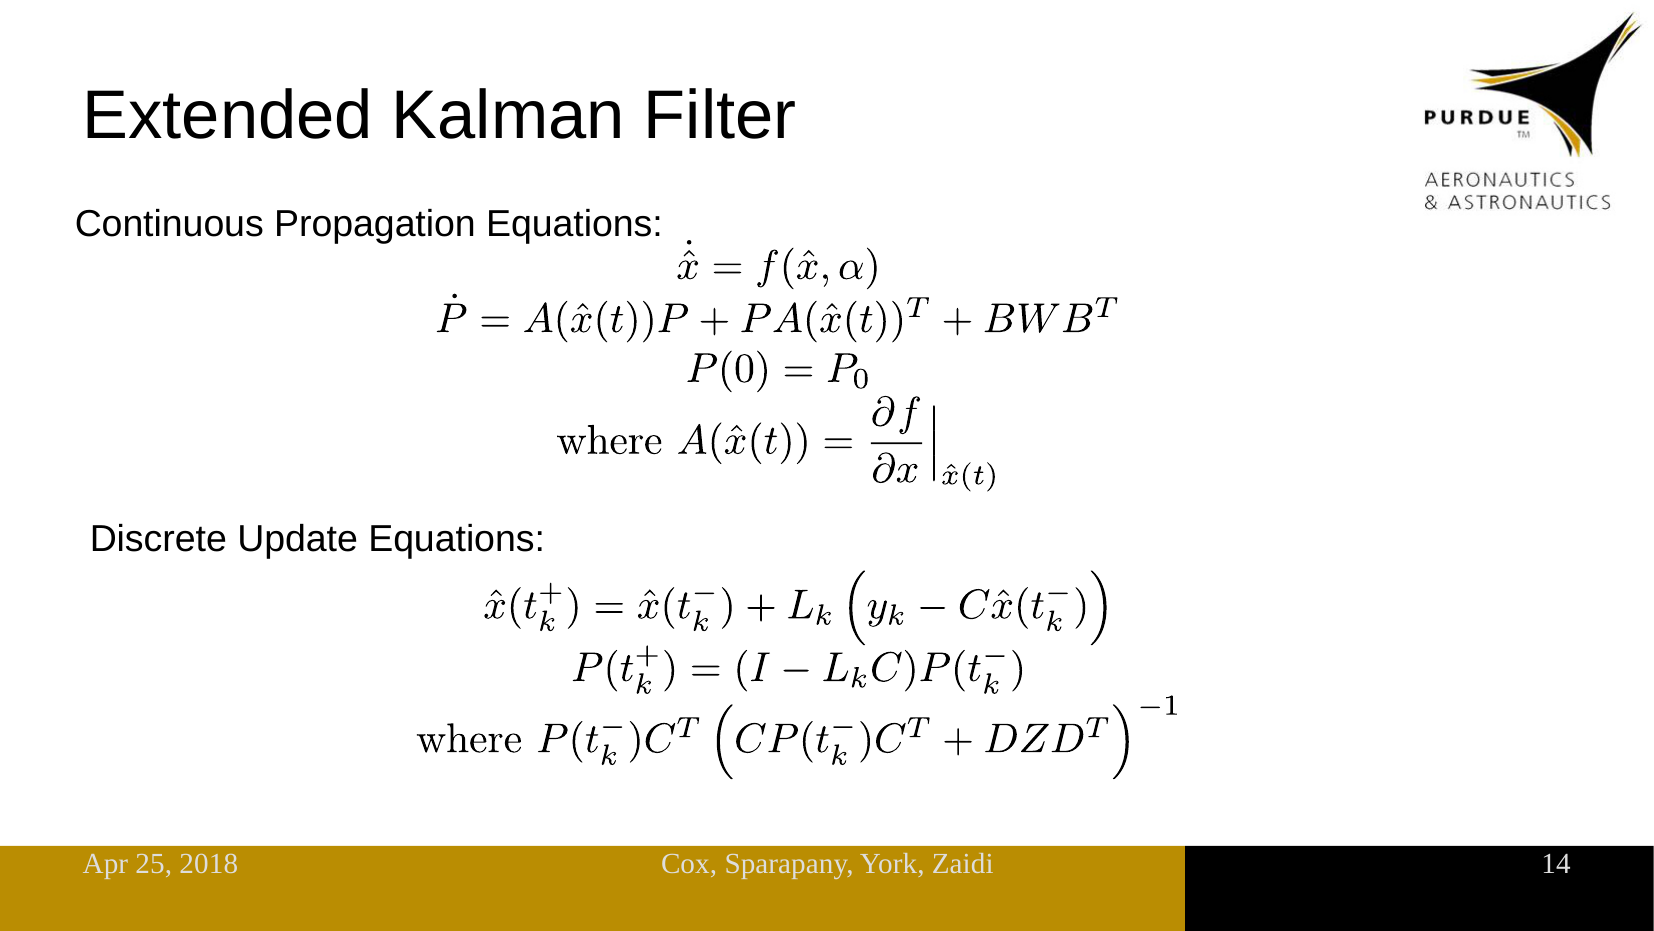

# Extended Kalman Filter
Continuous Propagation Equations:
Discrete Update Equations:
Apr 25, 2018
Cox, Sparapany, York, Zaidi
14